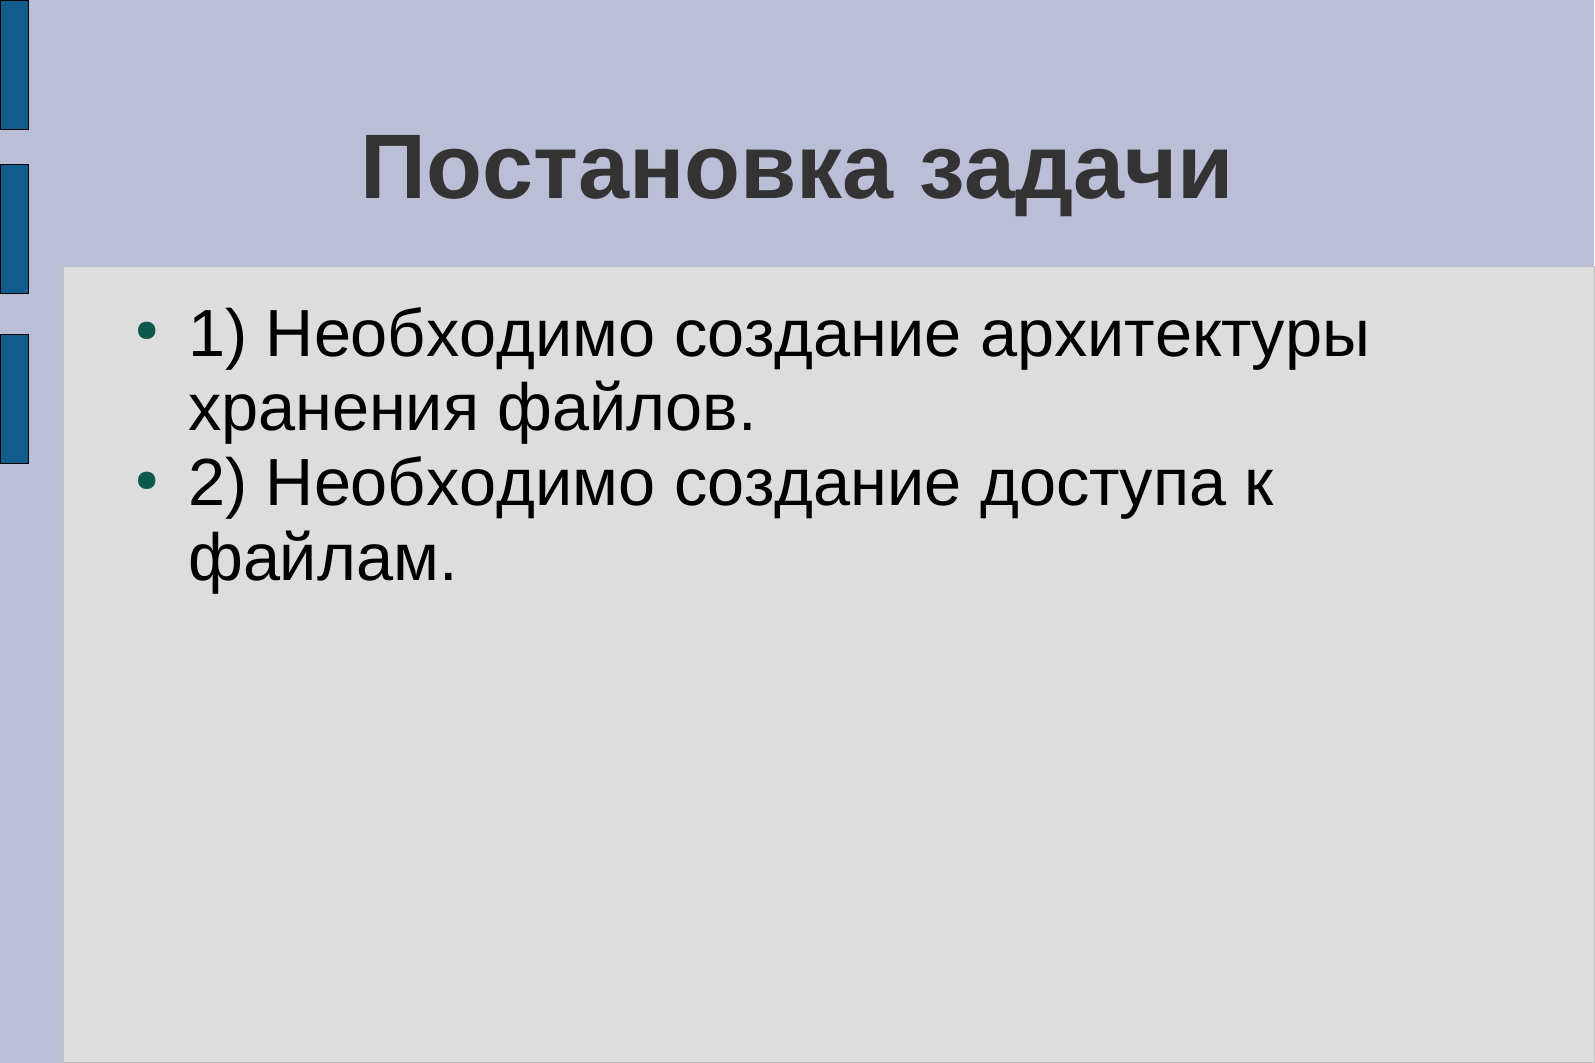

# Постановка задачи
1) Необходимо создание архитектуры хранения файлов.
2) Необходимо создание доступа к файлам.